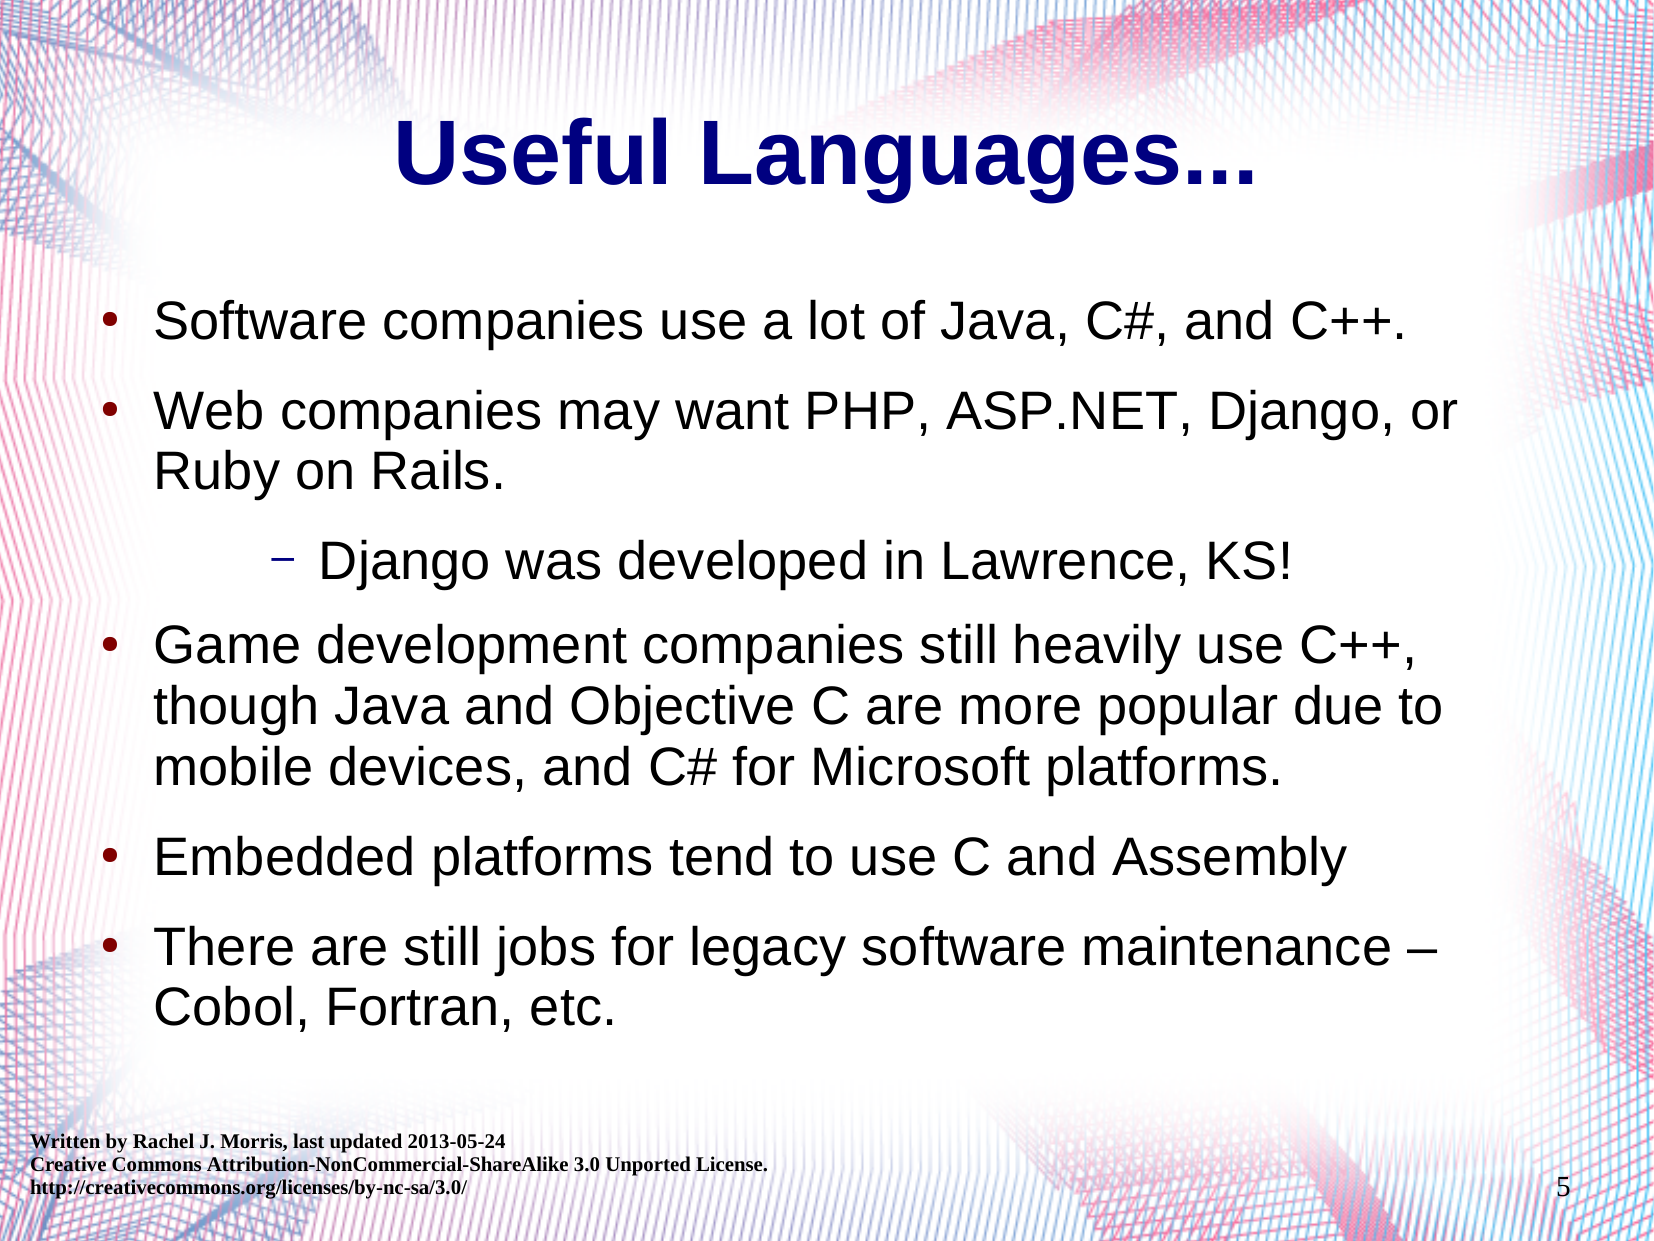

# Useful Languages...
Software companies use a lot of Java, C#, and C++.
Web companies may want PHP, ASP.NET, Django, or Ruby on Rails.
Django was developed in Lawrence, KS!
Game development companies still heavily use C++, though Java and Objective C are more popular due to mobile devices, and C# for Microsoft platforms.
Embedded platforms tend to use C and Assembly
There are still jobs for legacy software maintenance – Cobol, Fortran, etc.
5